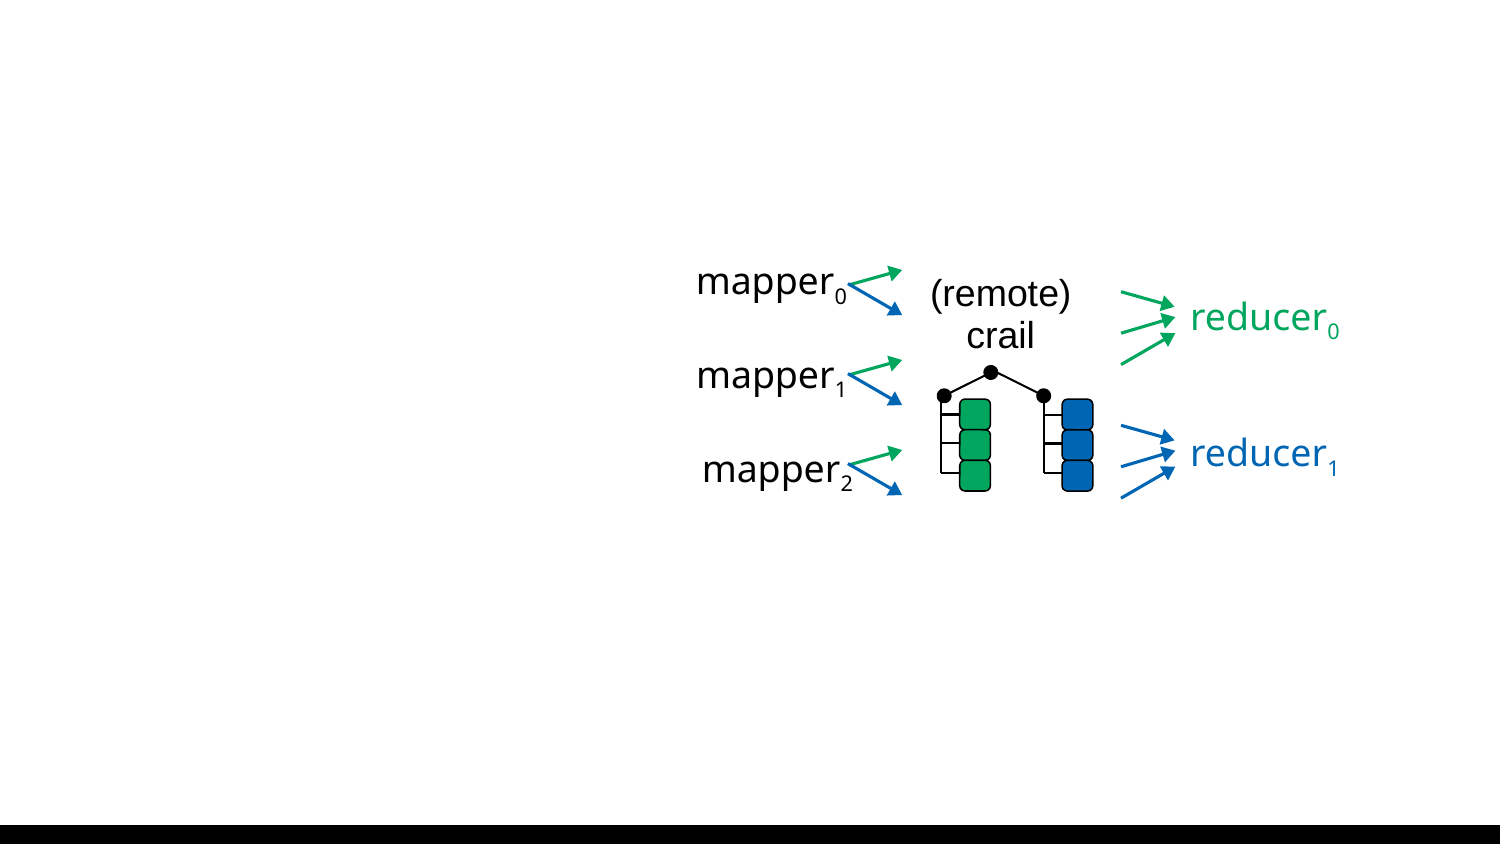

mapper0
(remote)
crail
reducer0
mapper1
reducer1
mapper2